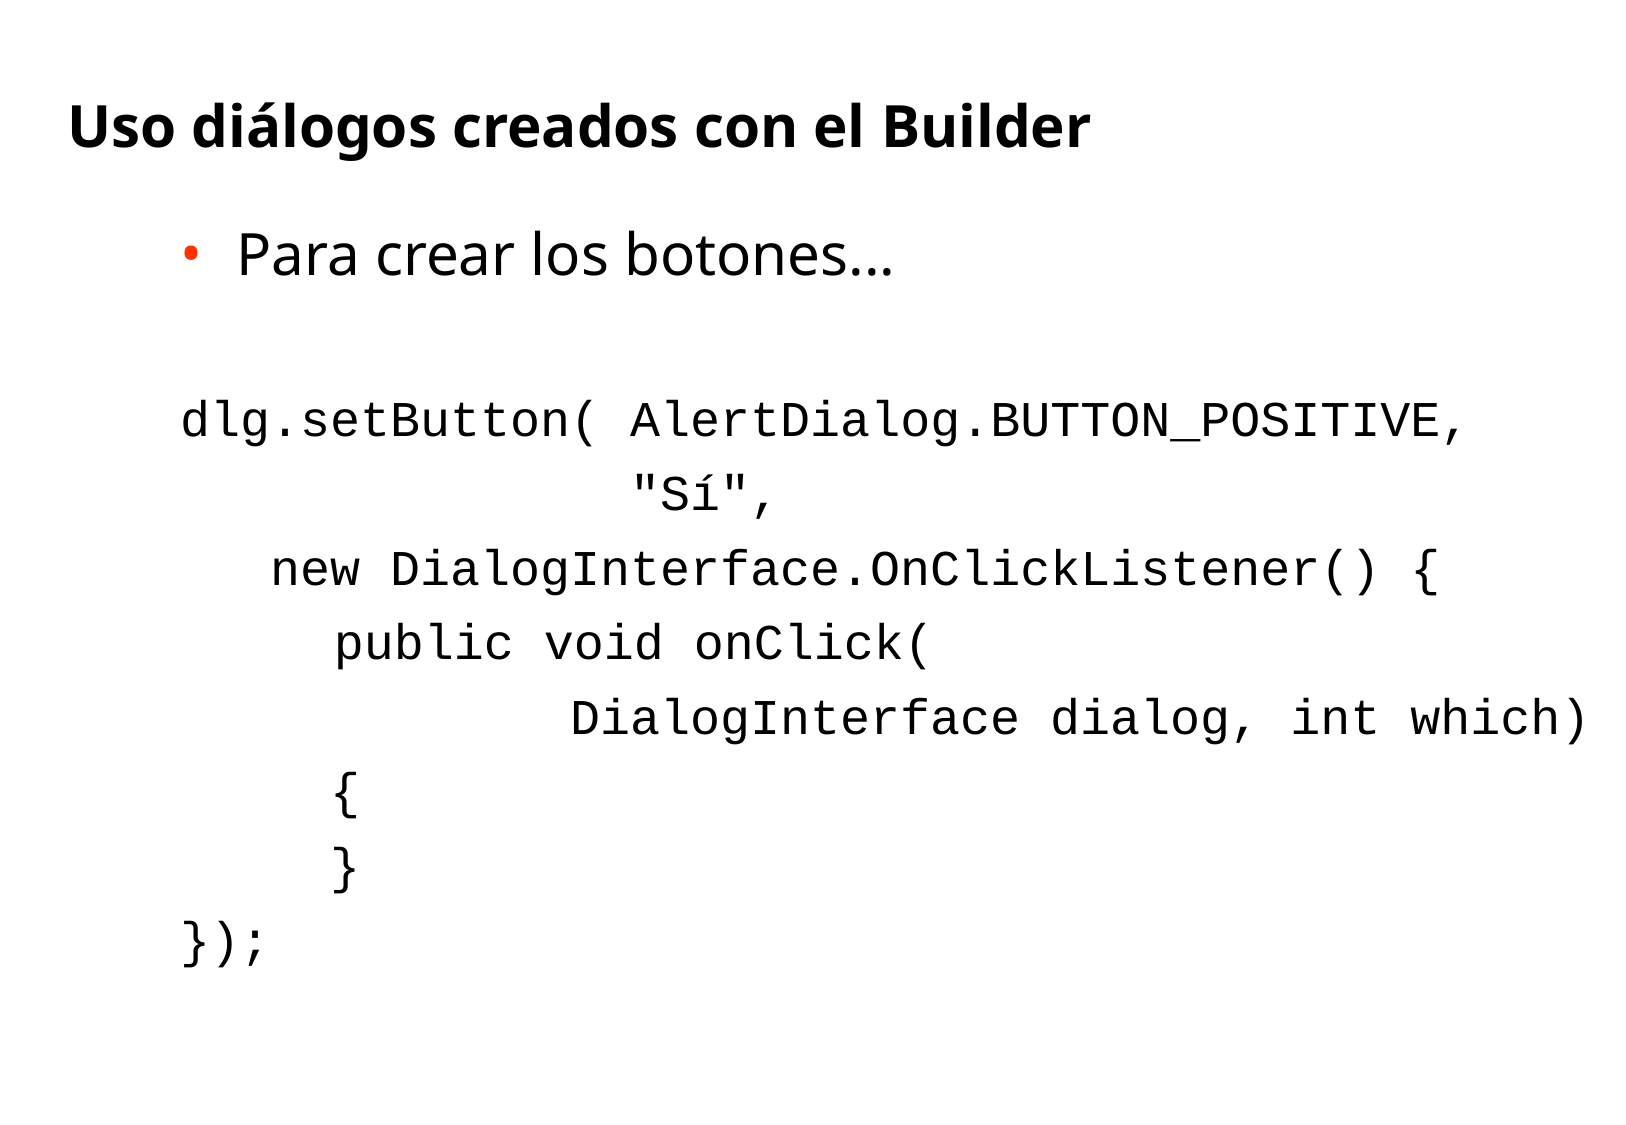

# Uso diálogos creados con el Builder
Para crear los botones...
dlg.setButton( AlertDialog.BUTTON_POSITIVE,
 "Sí",
 new DialogInterface.OnClickListener() {
	 public void onClick(
 DialogInterface dialog, int which)
 {
 }
});